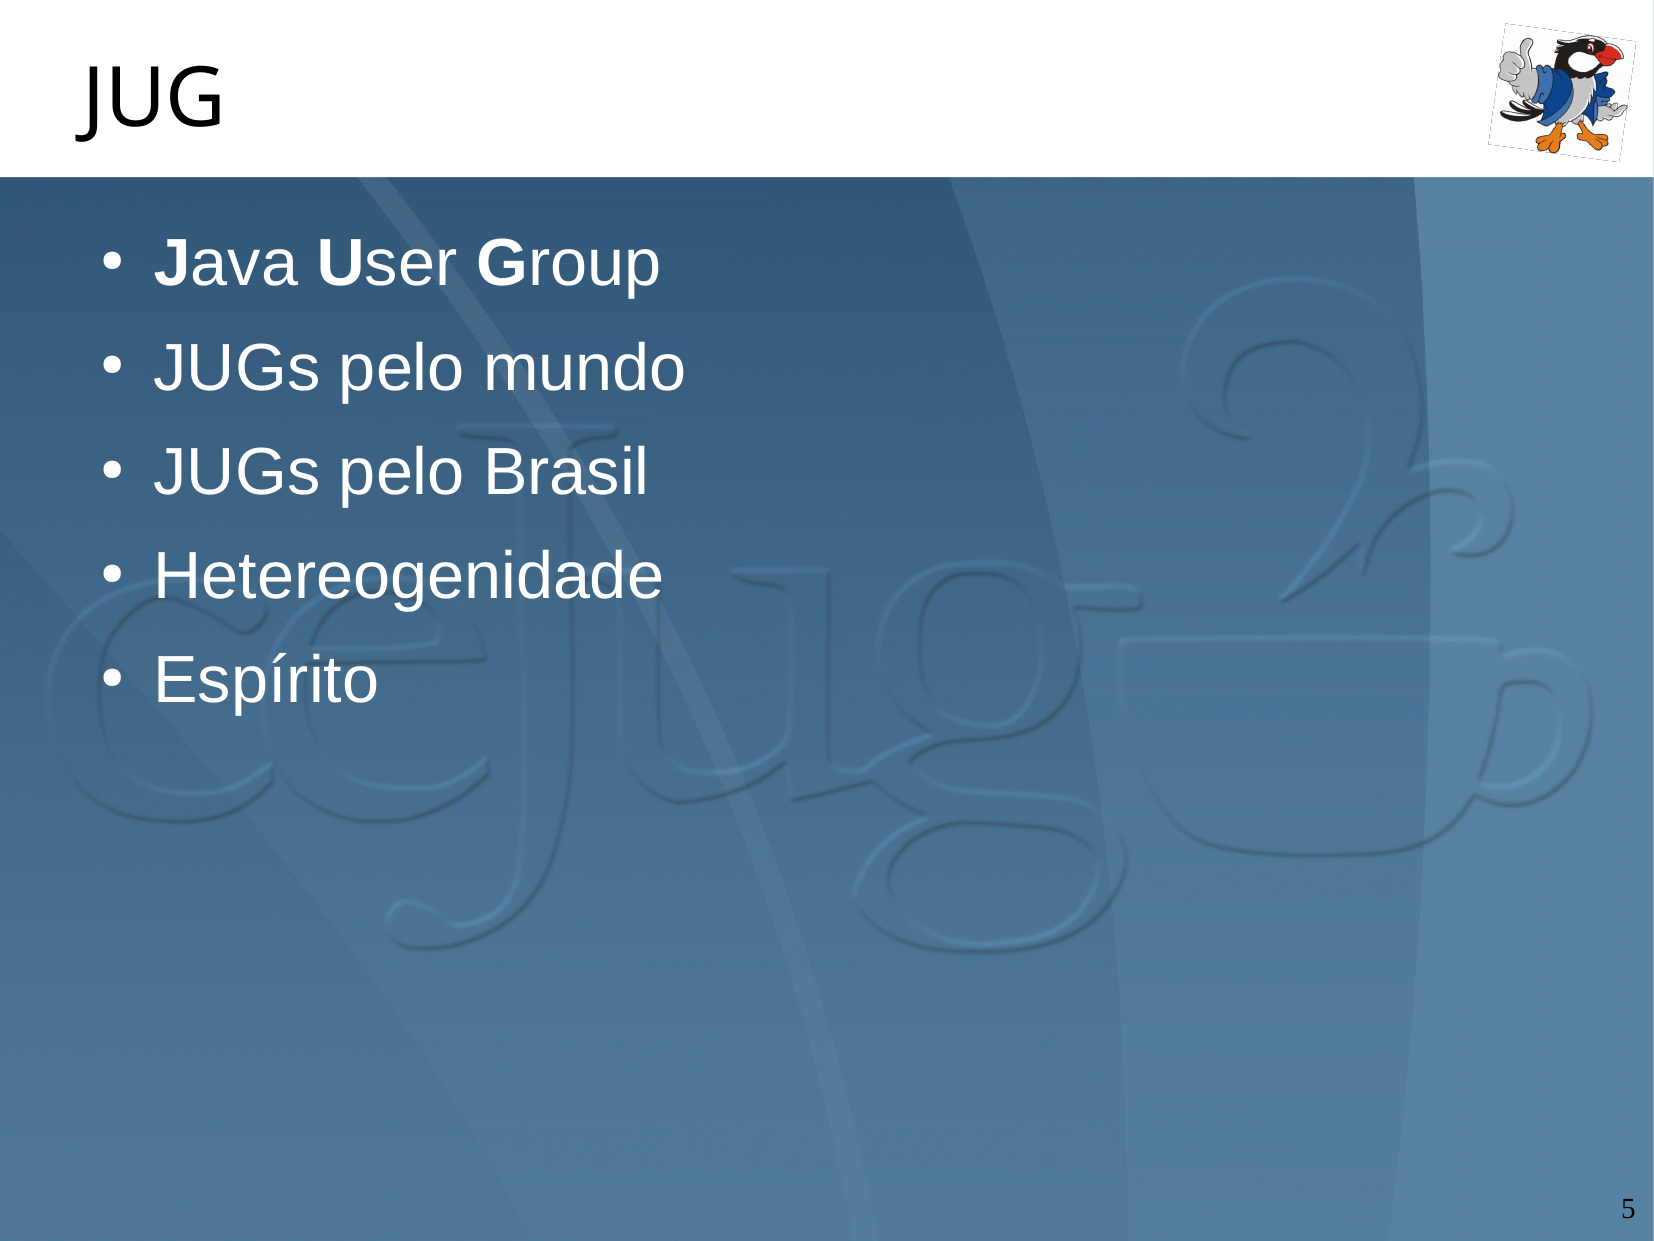

# JUG
Java User Group
JUGs pelo mundo
JUGs pelo Brasil
Hetereogenidade
Espírito
5